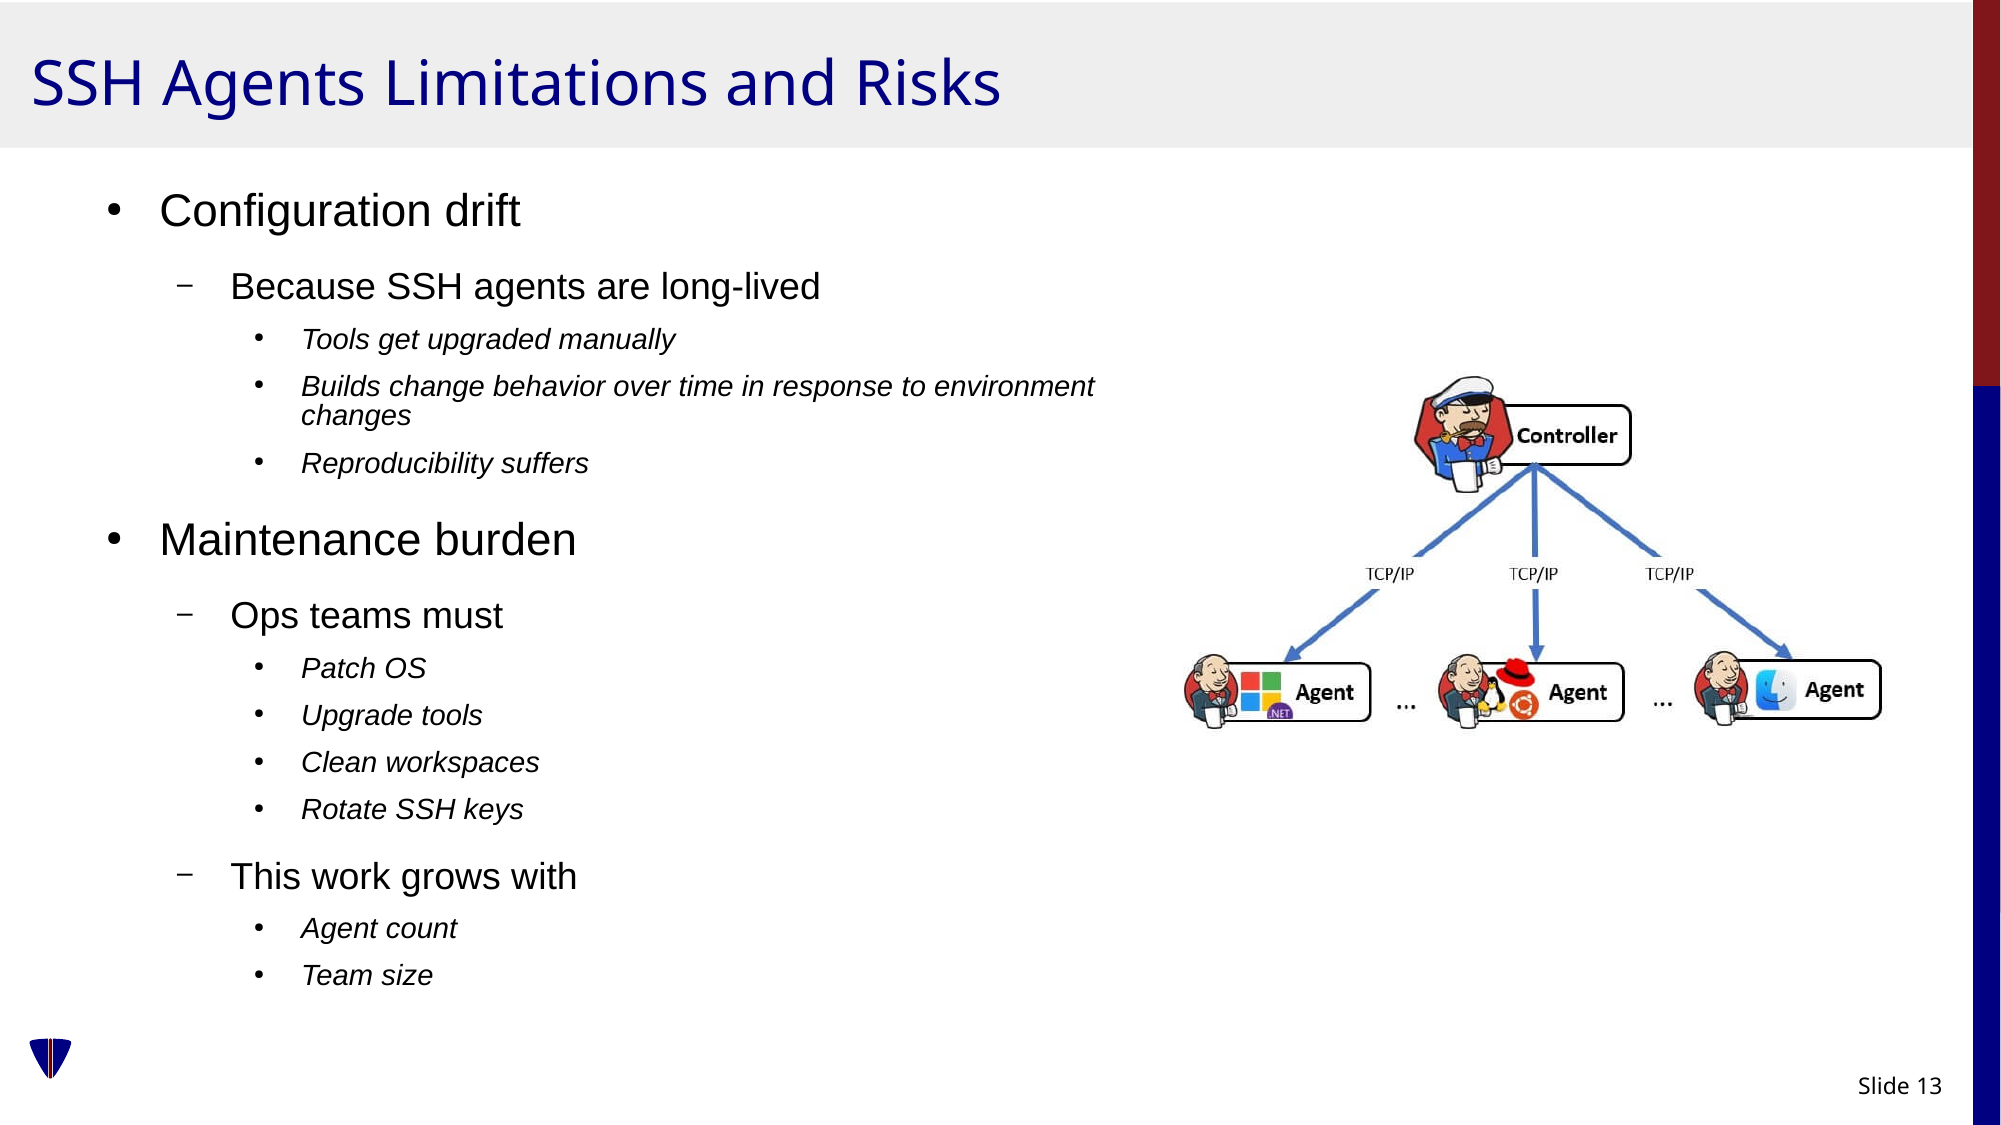

SSH Agents Limitations and Risks
# Configuration drift
Because SSH agents are long-lived
Tools get upgraded manually
Builds change behavior over time in response to environment changes
Reproducibility suffers
Maintenance burden
Ops teams must
Patch OS
Upgrade tools
Clean workspaces
Rotate SSH keys
This work grows with
Agent count
Team size